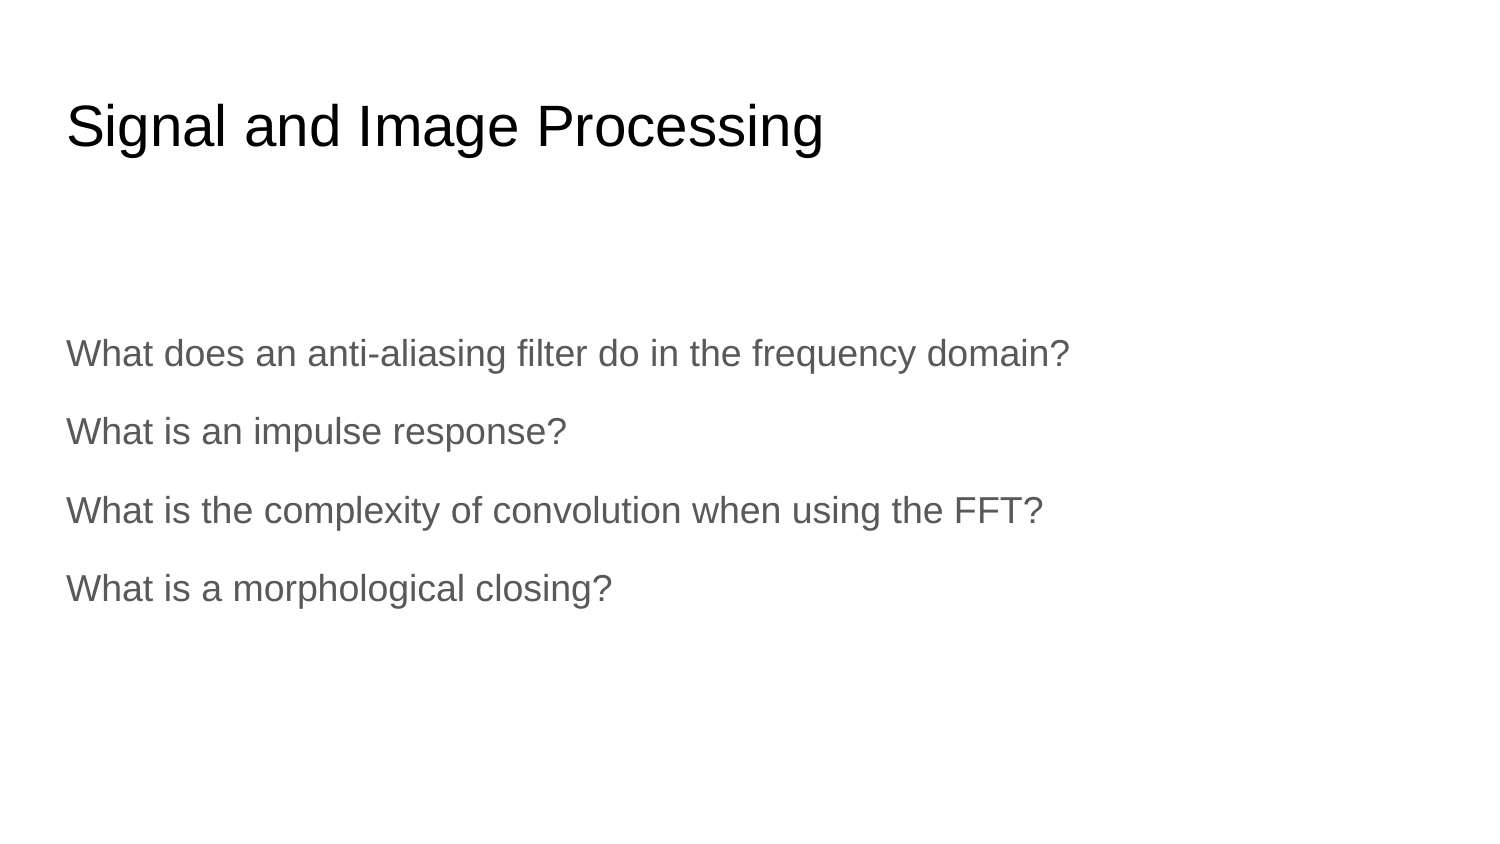

# Signal and Image Processing
What does an anti-aliasing filter do in the frequency domain?
What is an impulse response?
What is the complexity of convolution when using the FFT?
What is a morphological closing?